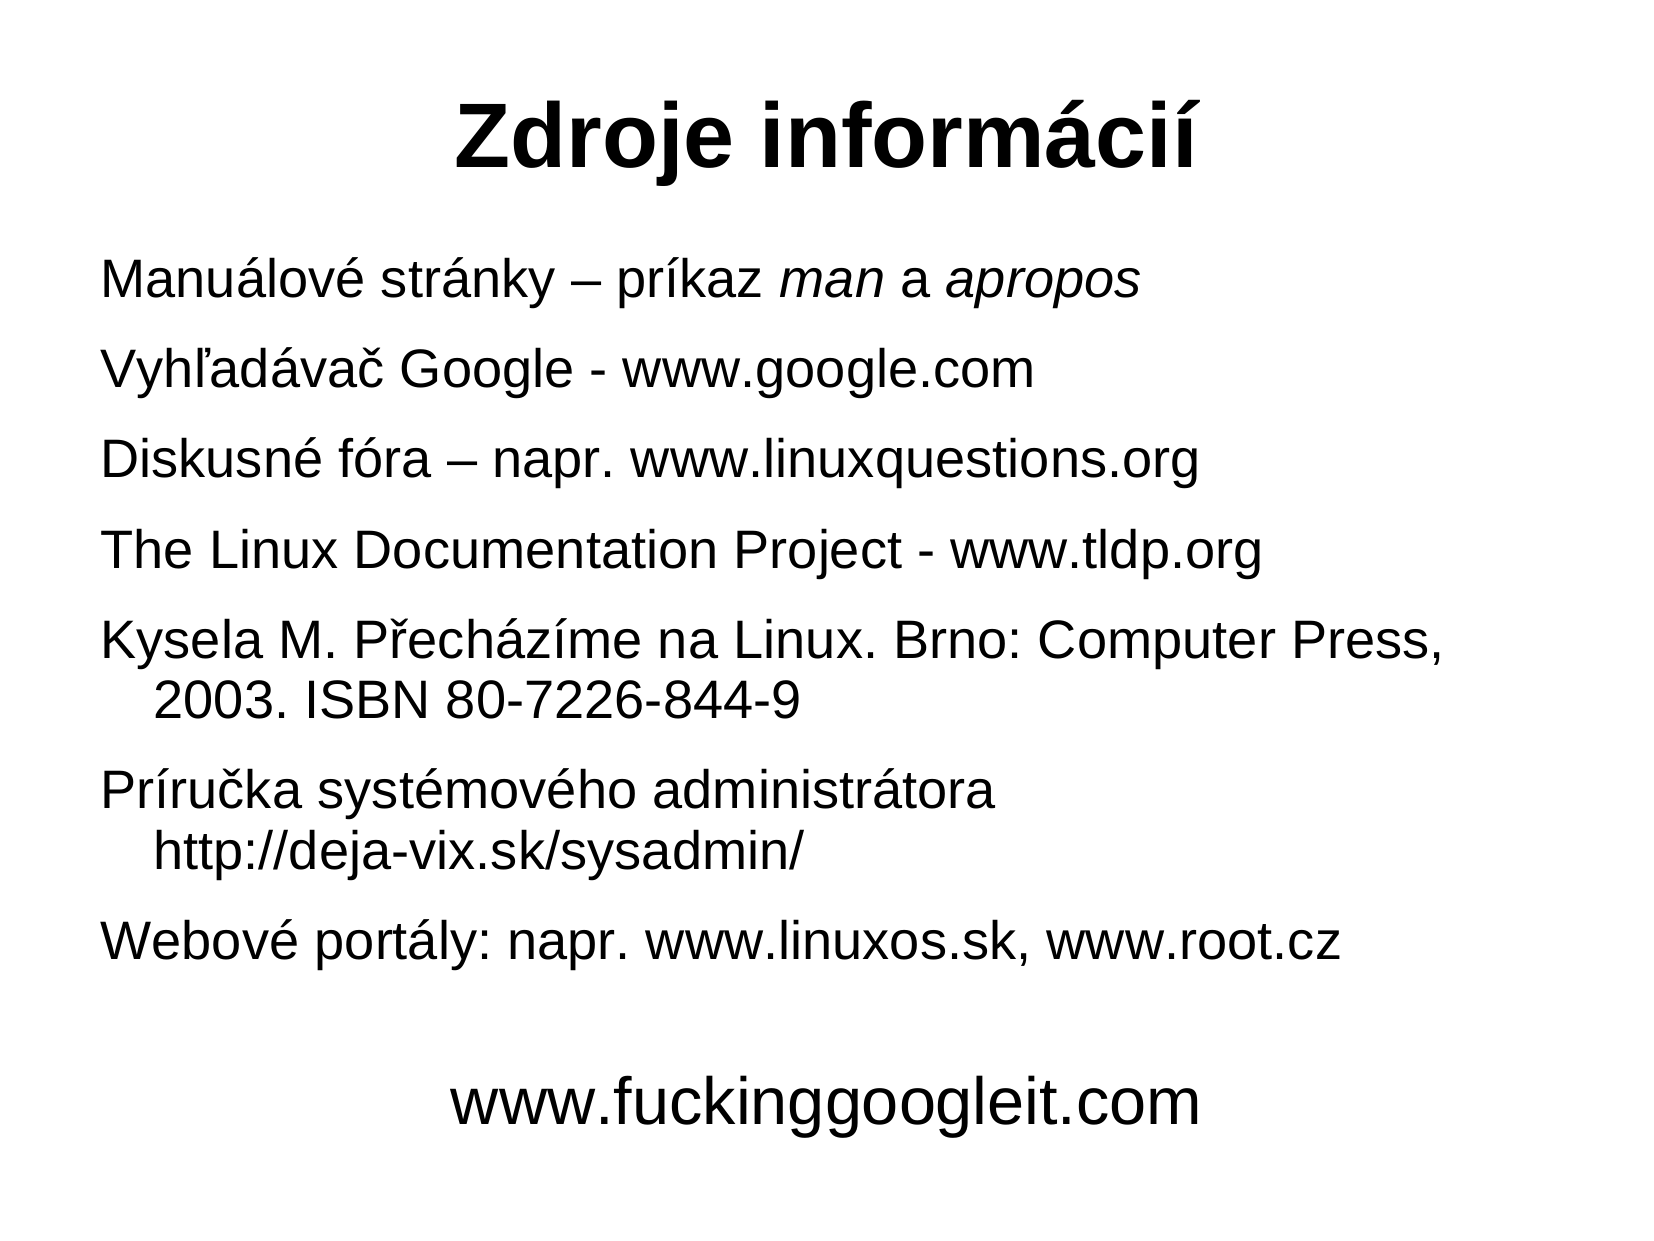

# Zdroje informácií
Manuálové stránky – príkaz man a apropos
Vyhľadávač Google - www.google.com
Diskusné fóra – napr. www.linuxquestions.org
The Linux Documentation Project - www.tldp.org
Kysela M. Přecházíme na Linux. Brno: Computer Press, 2003. ISBN 80-7226-844-9
Príručka systémového administrátora
http://deja-vix.sk/sysadmin/
Webové portály: napr. www.linuxos.sk, www.root.cz
www.fuckinggoogleit.com